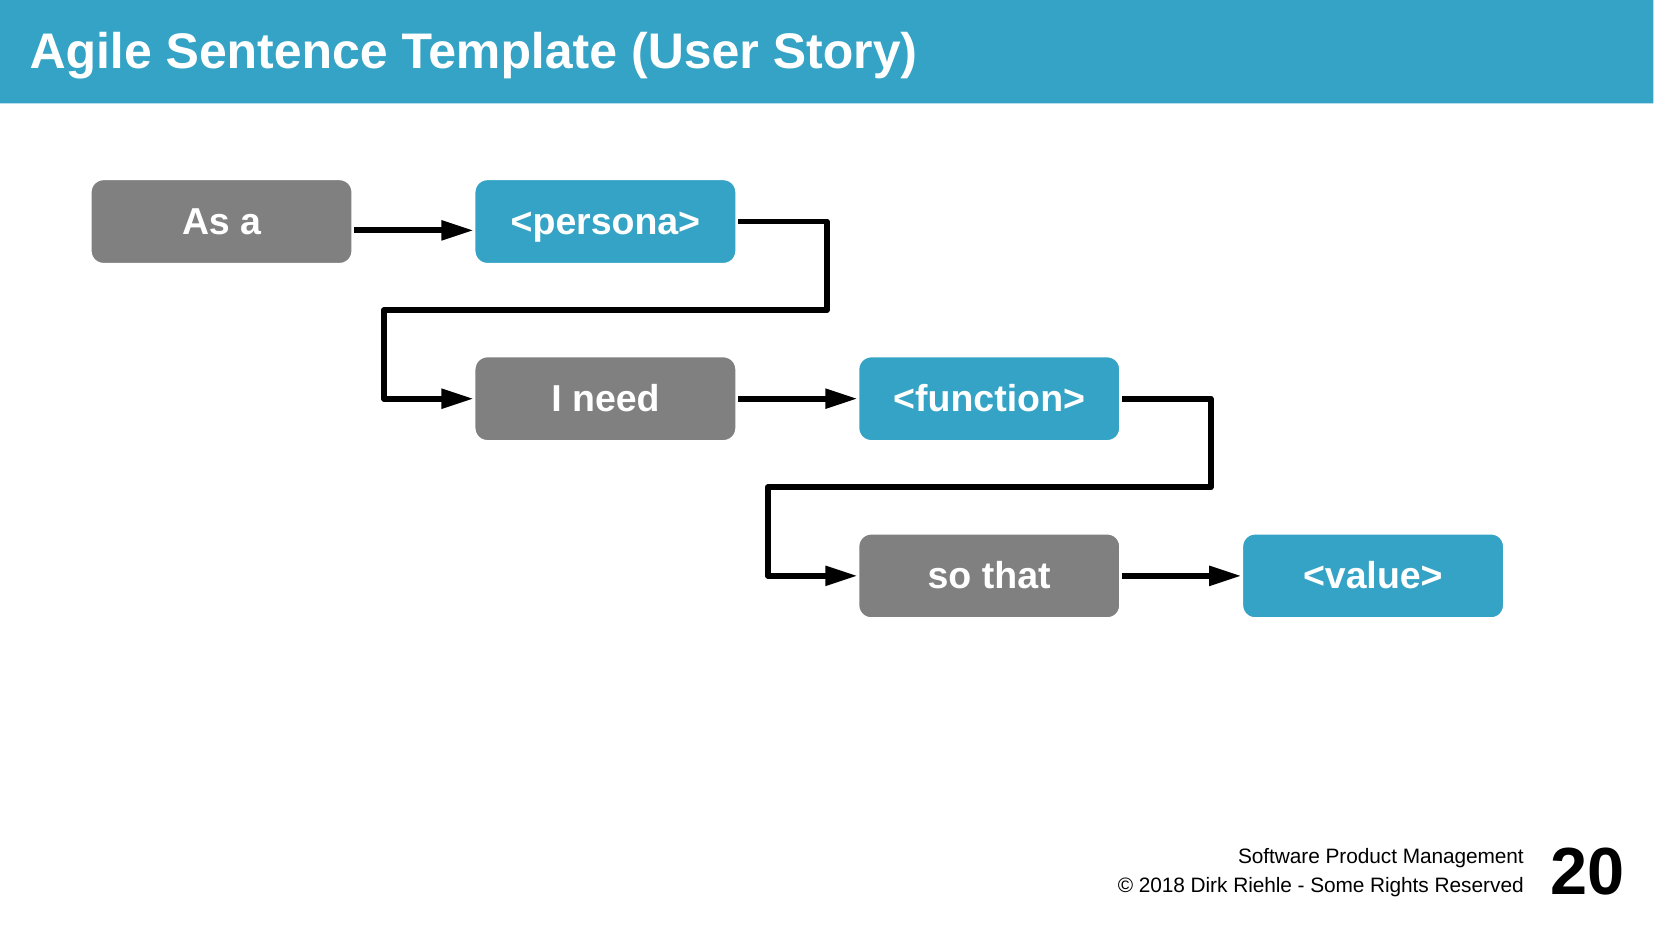

# Agile Sentence Template (User Story)
As a
<persona>
I need
<function>
so that
<value>
Software Product Management
20
© 2018 Dirk Riehle - Some Rights Reserved